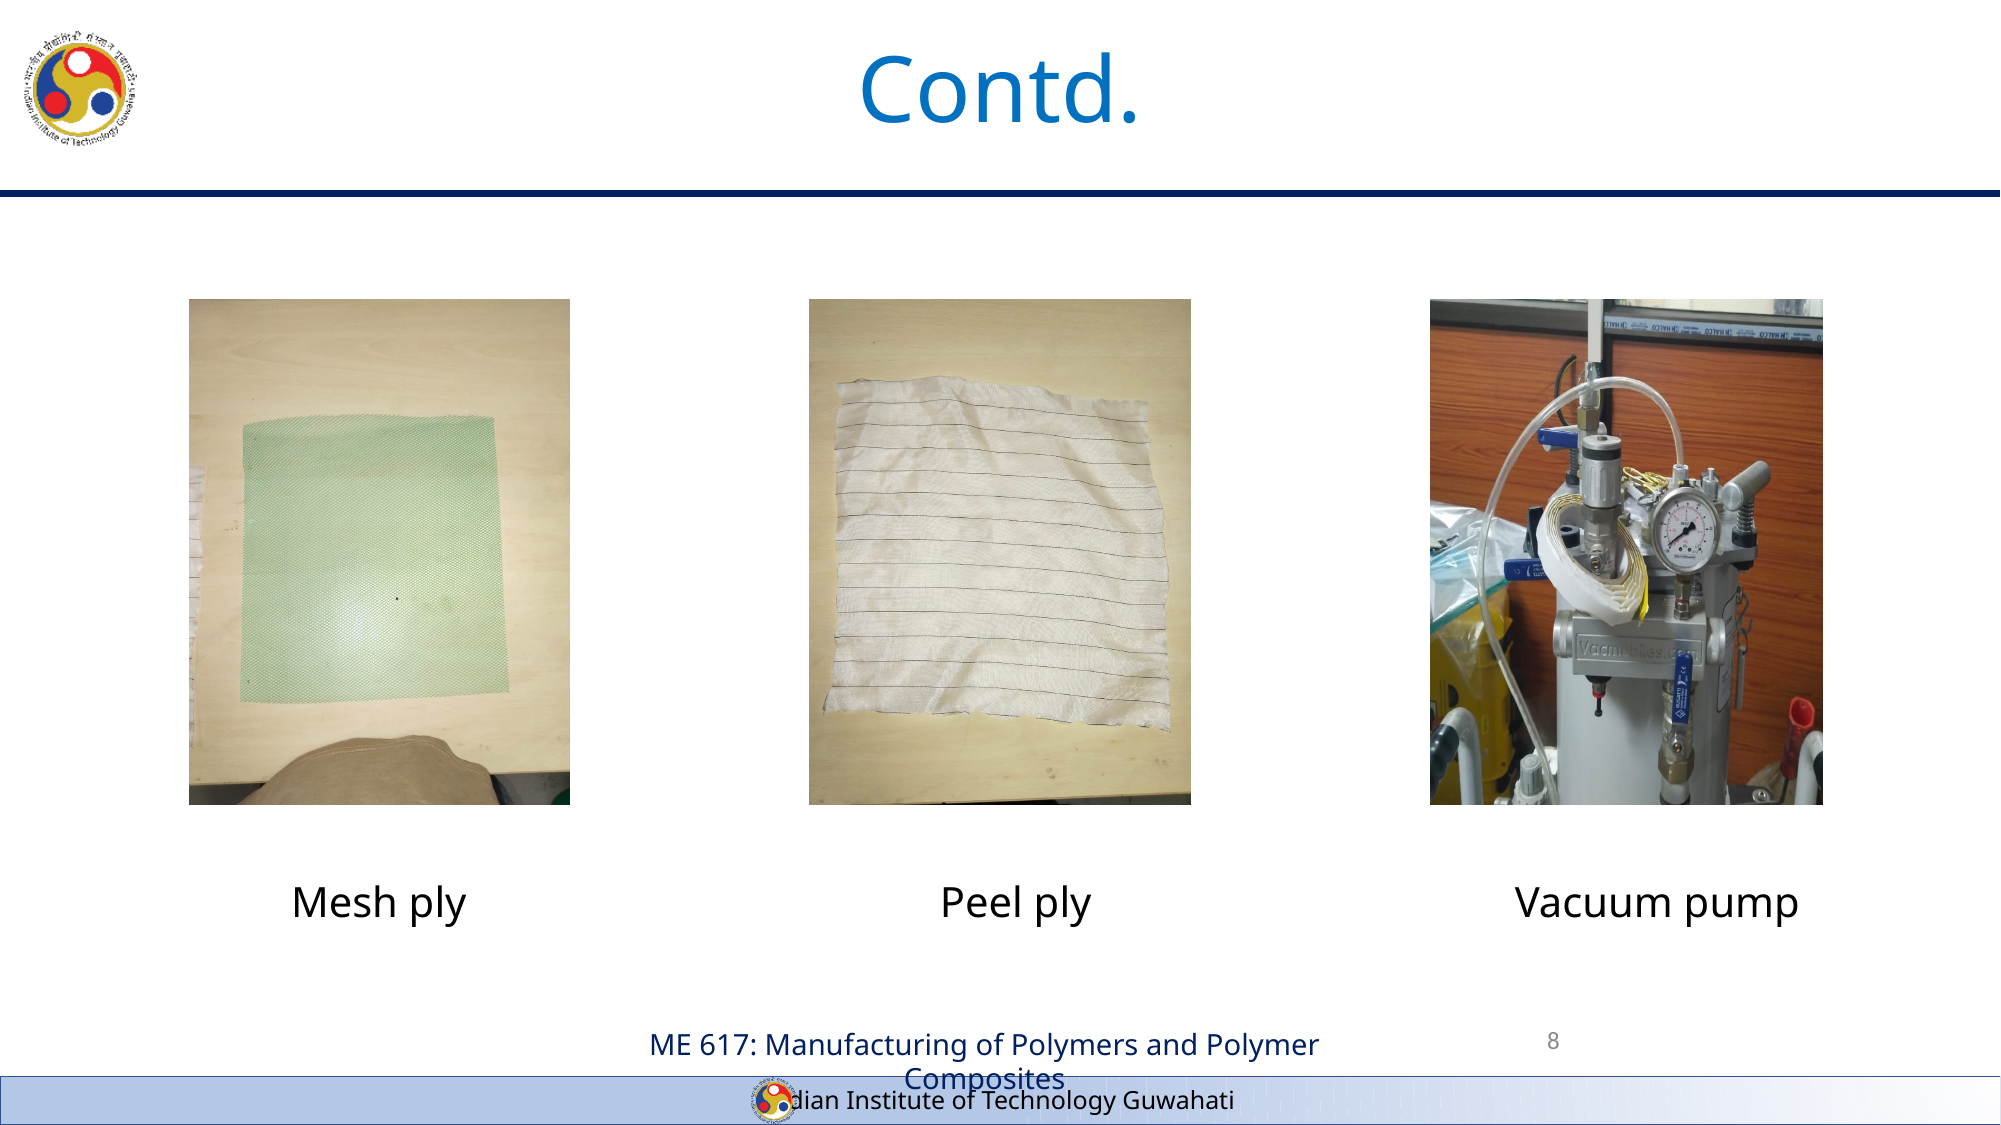

# Contd.
Mesh ply
Peel ply
Vacuum pump